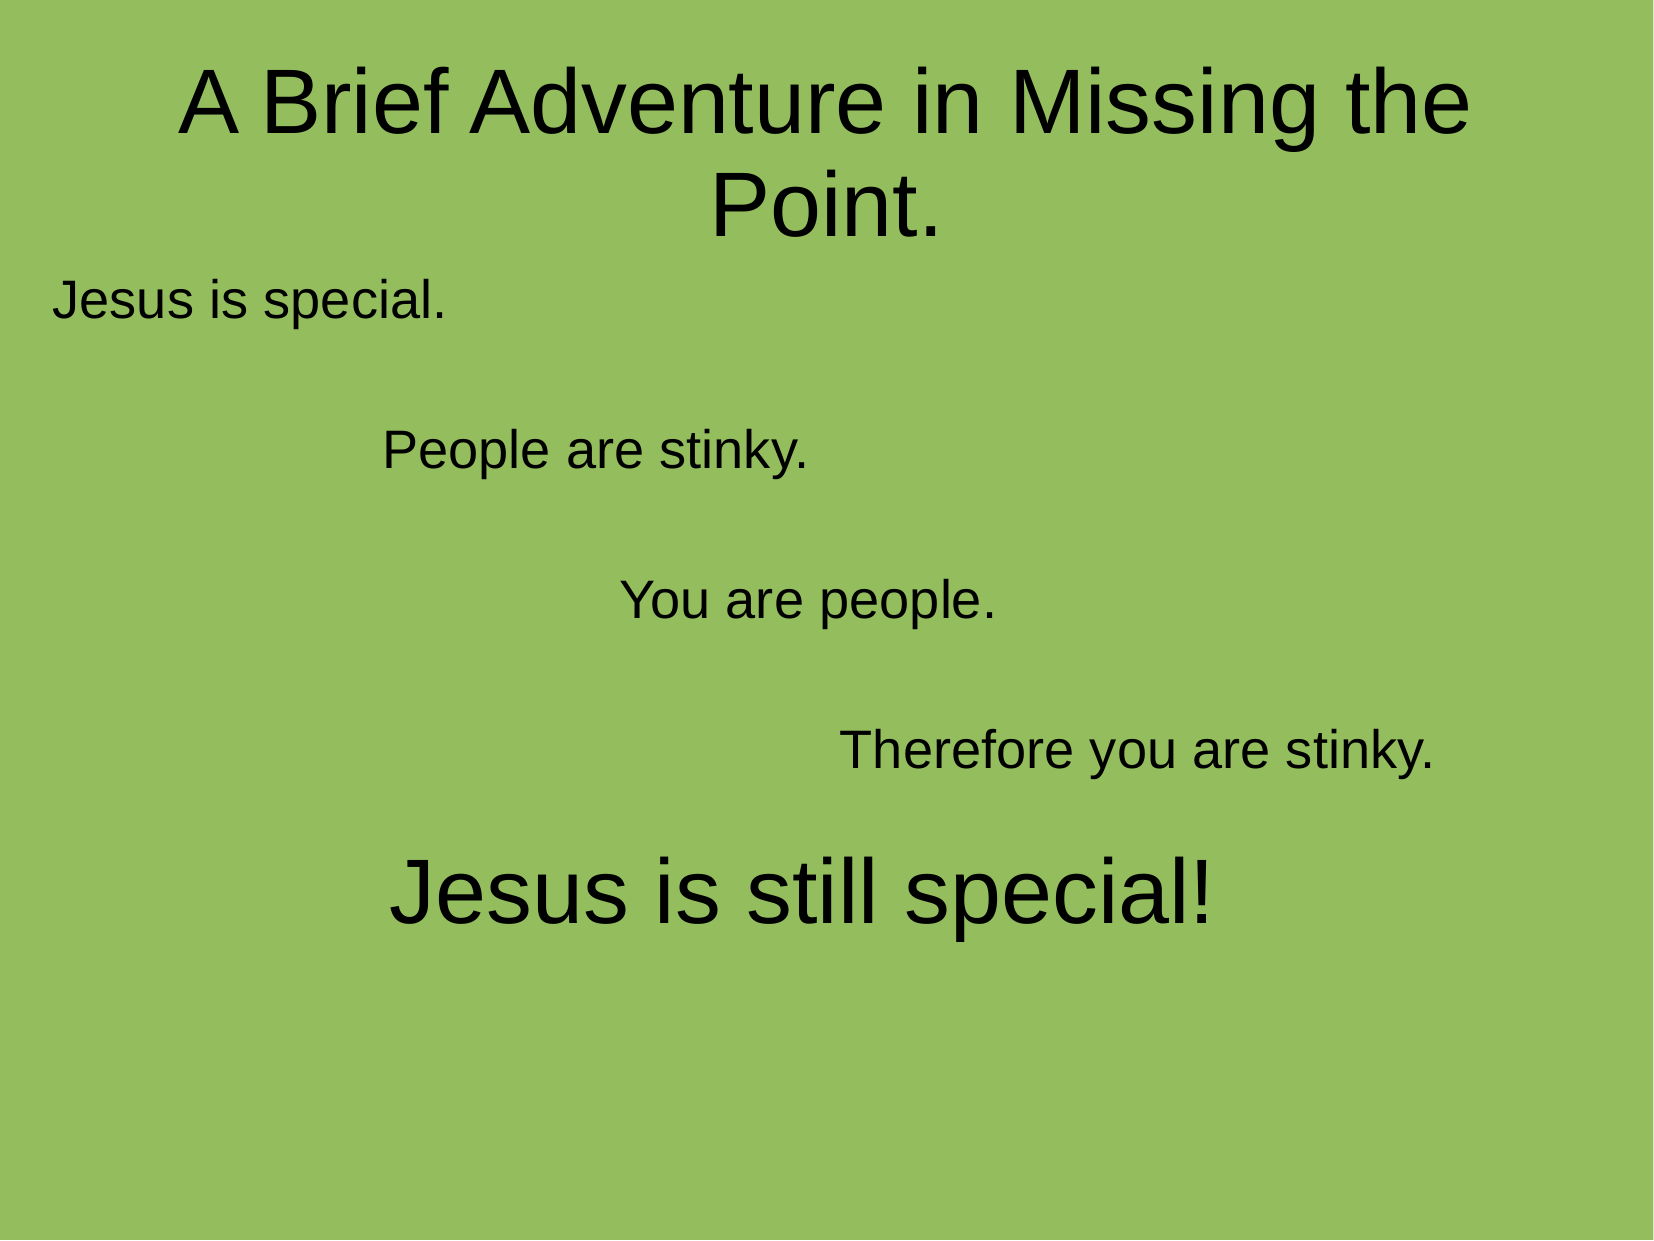

# A Brief Adventure in Missing the Point.
Jesus is special.
People are stinky.
You are people.
Therefore you are stinky.
Jesus is still special!